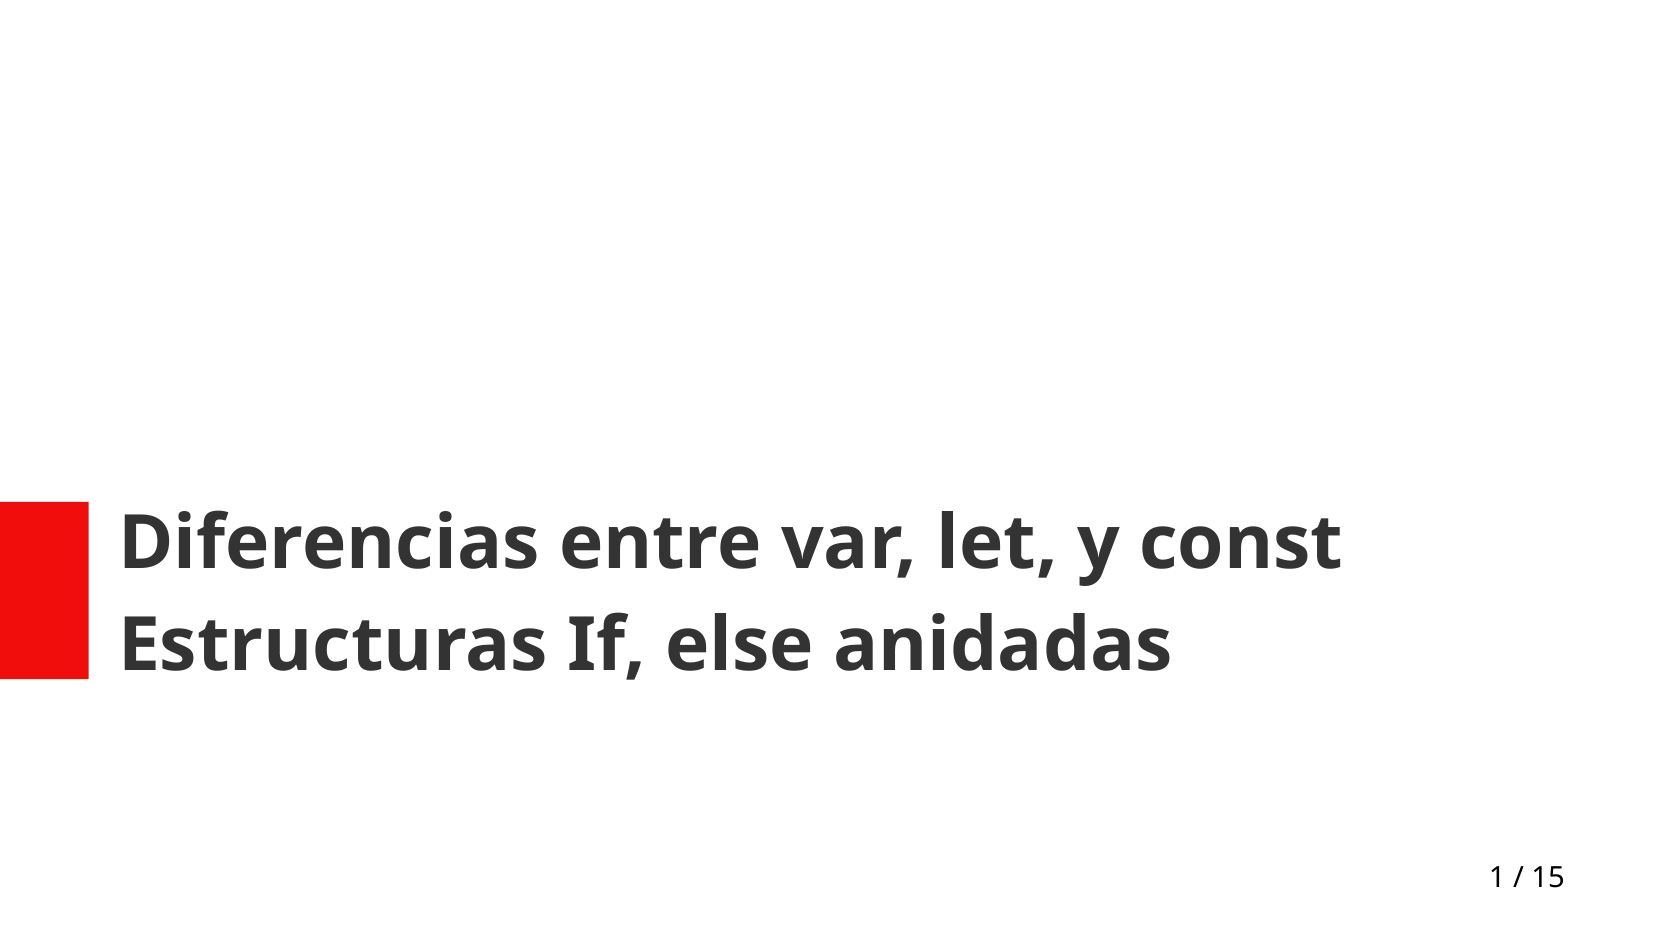

# Diferencias entre var, let, y const Estructuras If, else anidadas
1